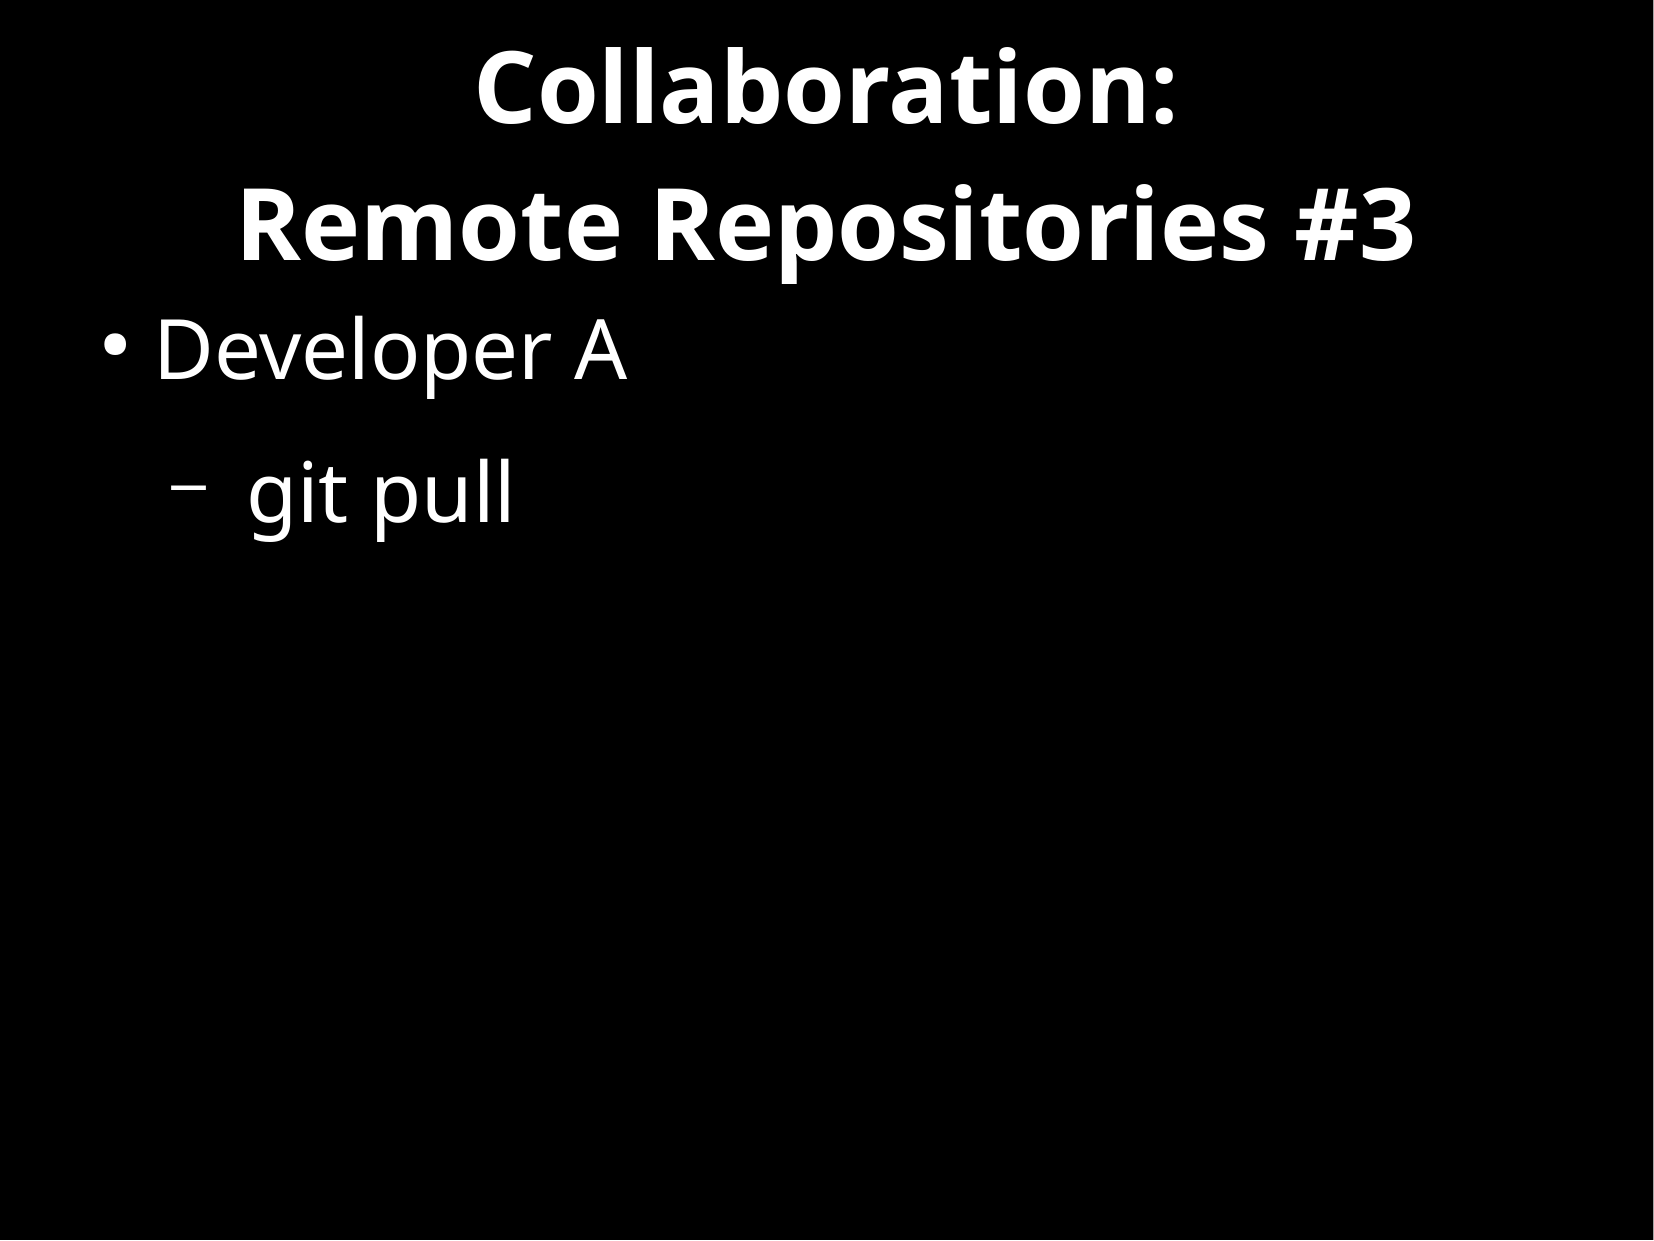

# Collaboration: Remote Repositories #3
Developer A
 git pull